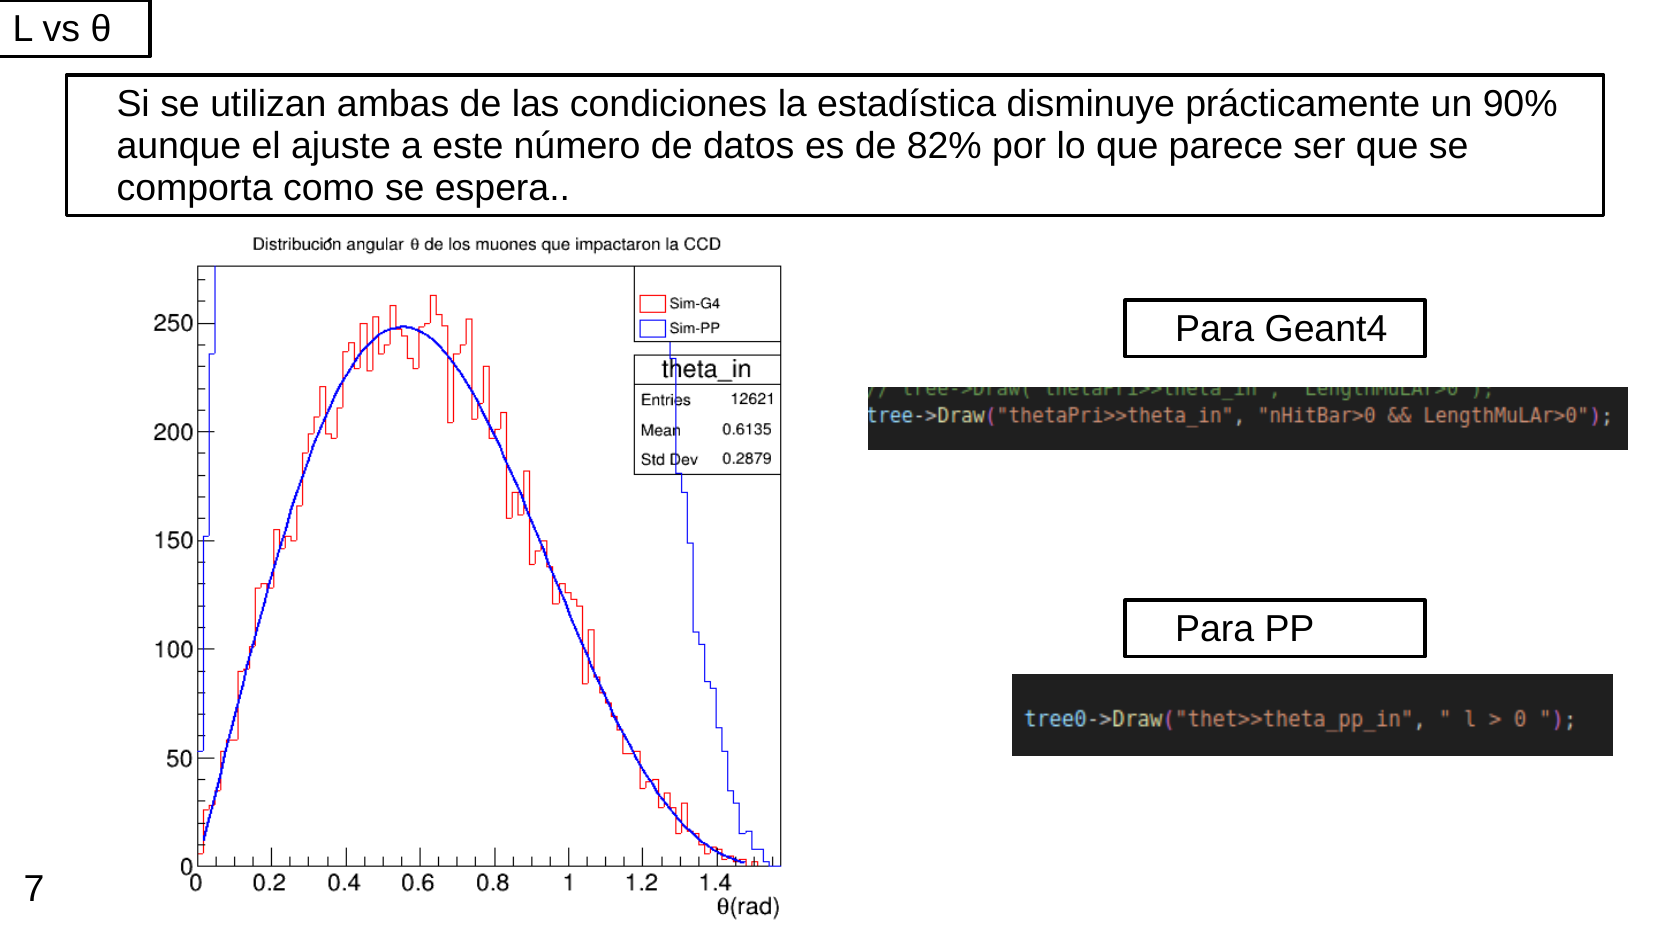

L vs θ
Si se utilizan ambas de las condiciones la estadística disminuye prácticamente un 90% aunque el ajuste a este número de datos es de 82% por lo que parece ser que se comporta como se espera..
Para Geant4
Para PP